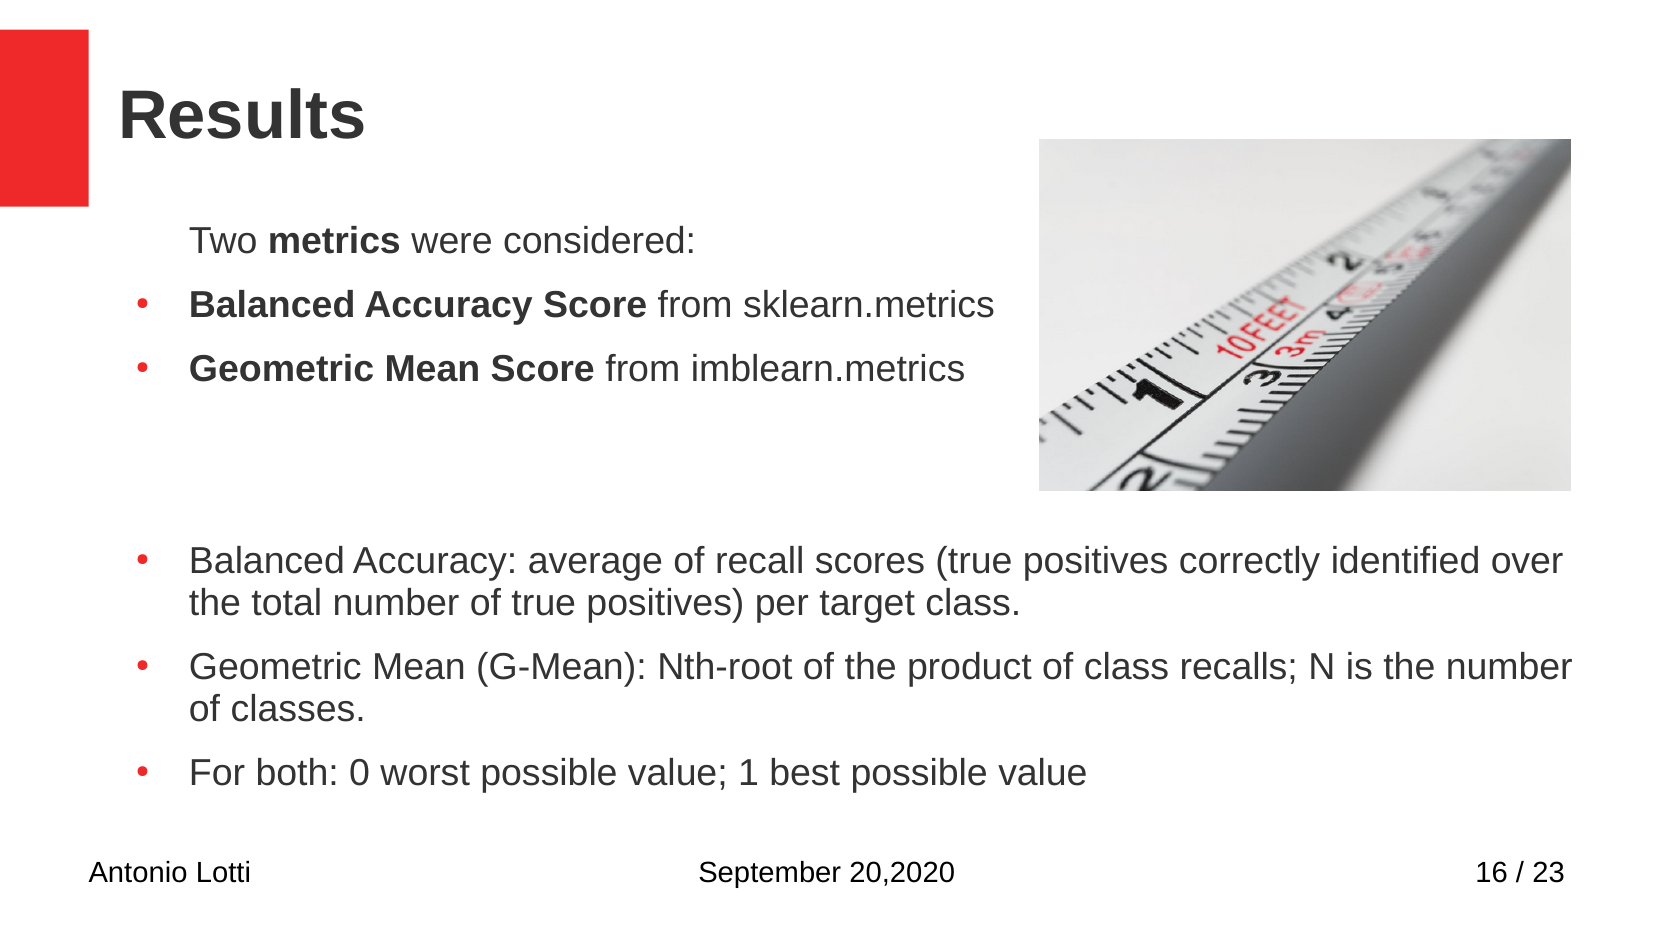

# Results
Two metrics were considered:
Balanced Accuracy Score from sklearn.metrics
Geometric Mean Score from imblearn.metrics
Balanced Accuracy: average of recall scores (true positives correctly identified over the total number of true positives) per target class.
Geometric Mean (G-Mean): Nth-root of the product of class recalls; N is the number of classes.
For both: 0 worst possible value; 1 best possible value
16